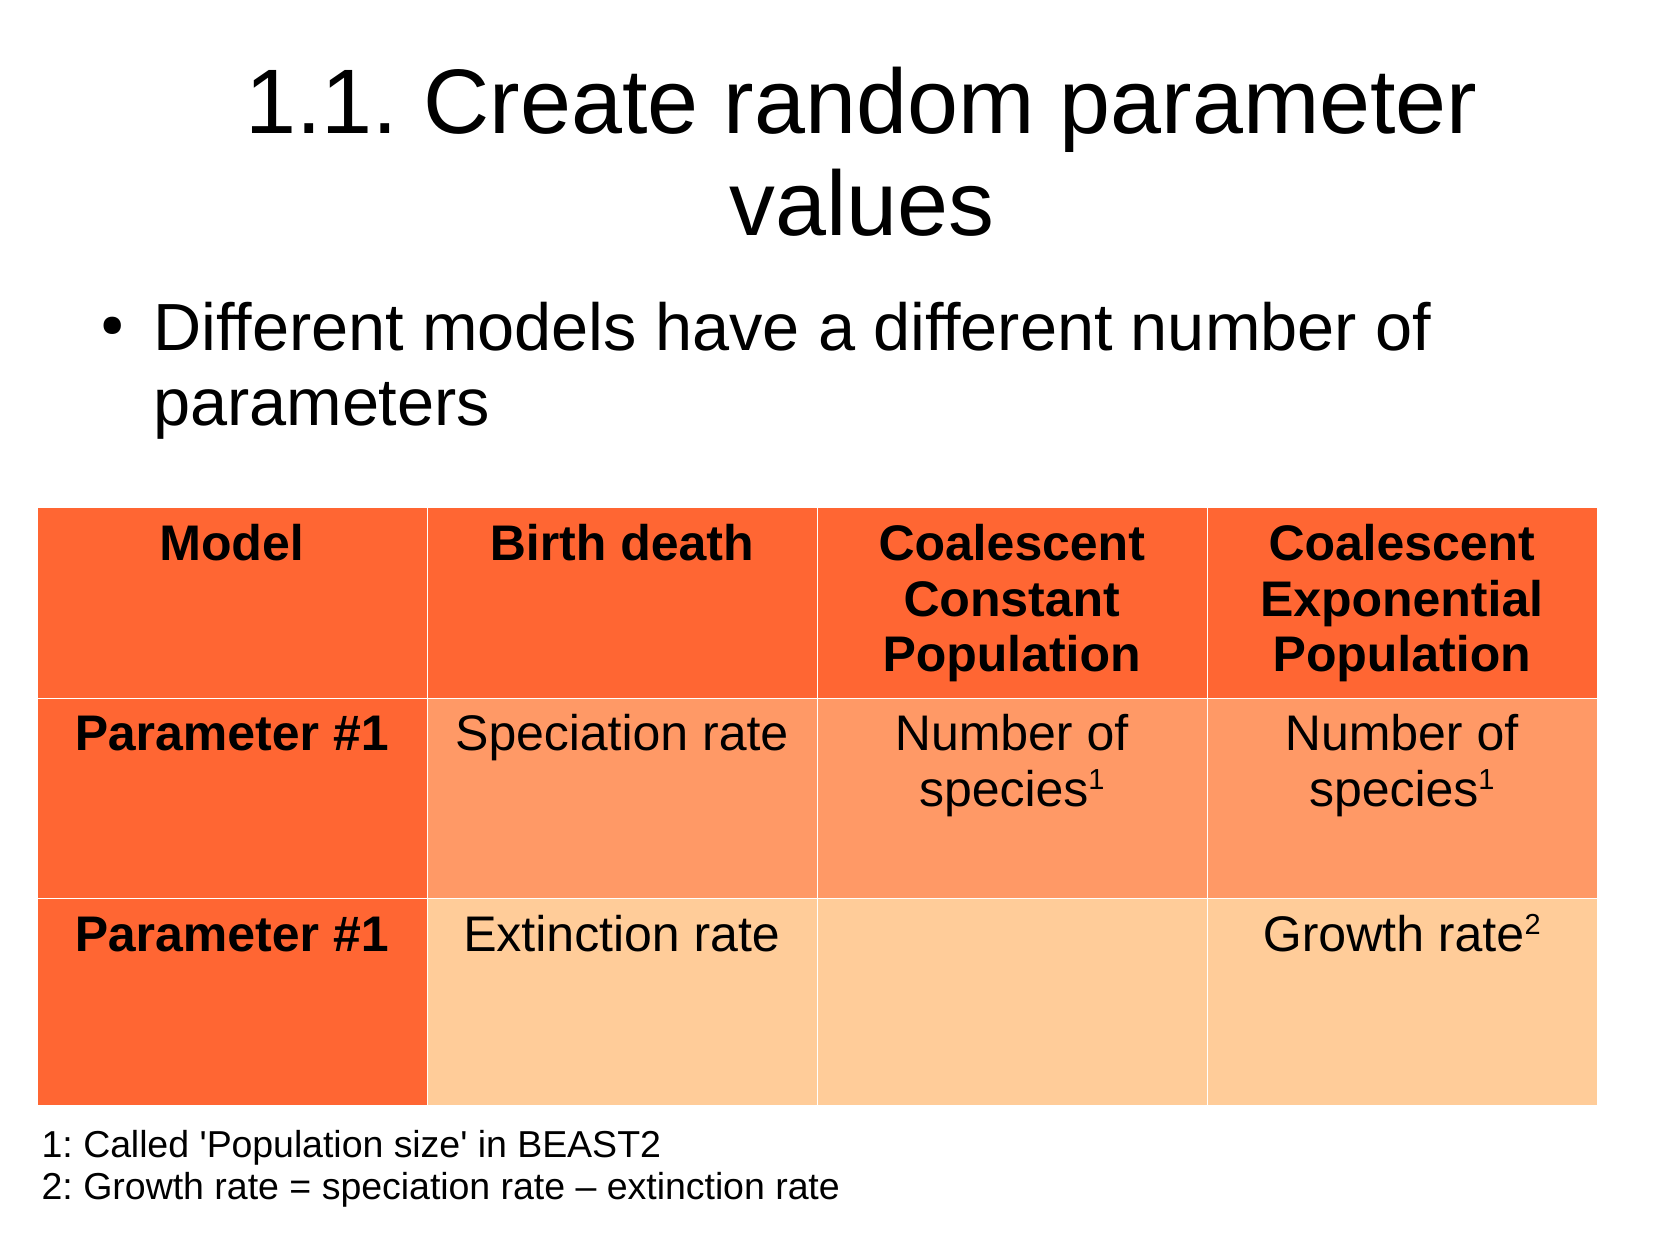

# 1.1. Create random parameter values
Different models have a different number of parameters
| Model | Birth death | Coalescent Constant Population | Coalescent Exponential Population |
| --- | --- | --- | --- |
| Parameter #1 | Speciation rate | Number of species1 | Number of species1 |
| Parameter #1 | Extinction rate | | Growth rate2 |
1: Called 'Population size' in BEAST2
2: Growth rate = speciation rate – extinction rate